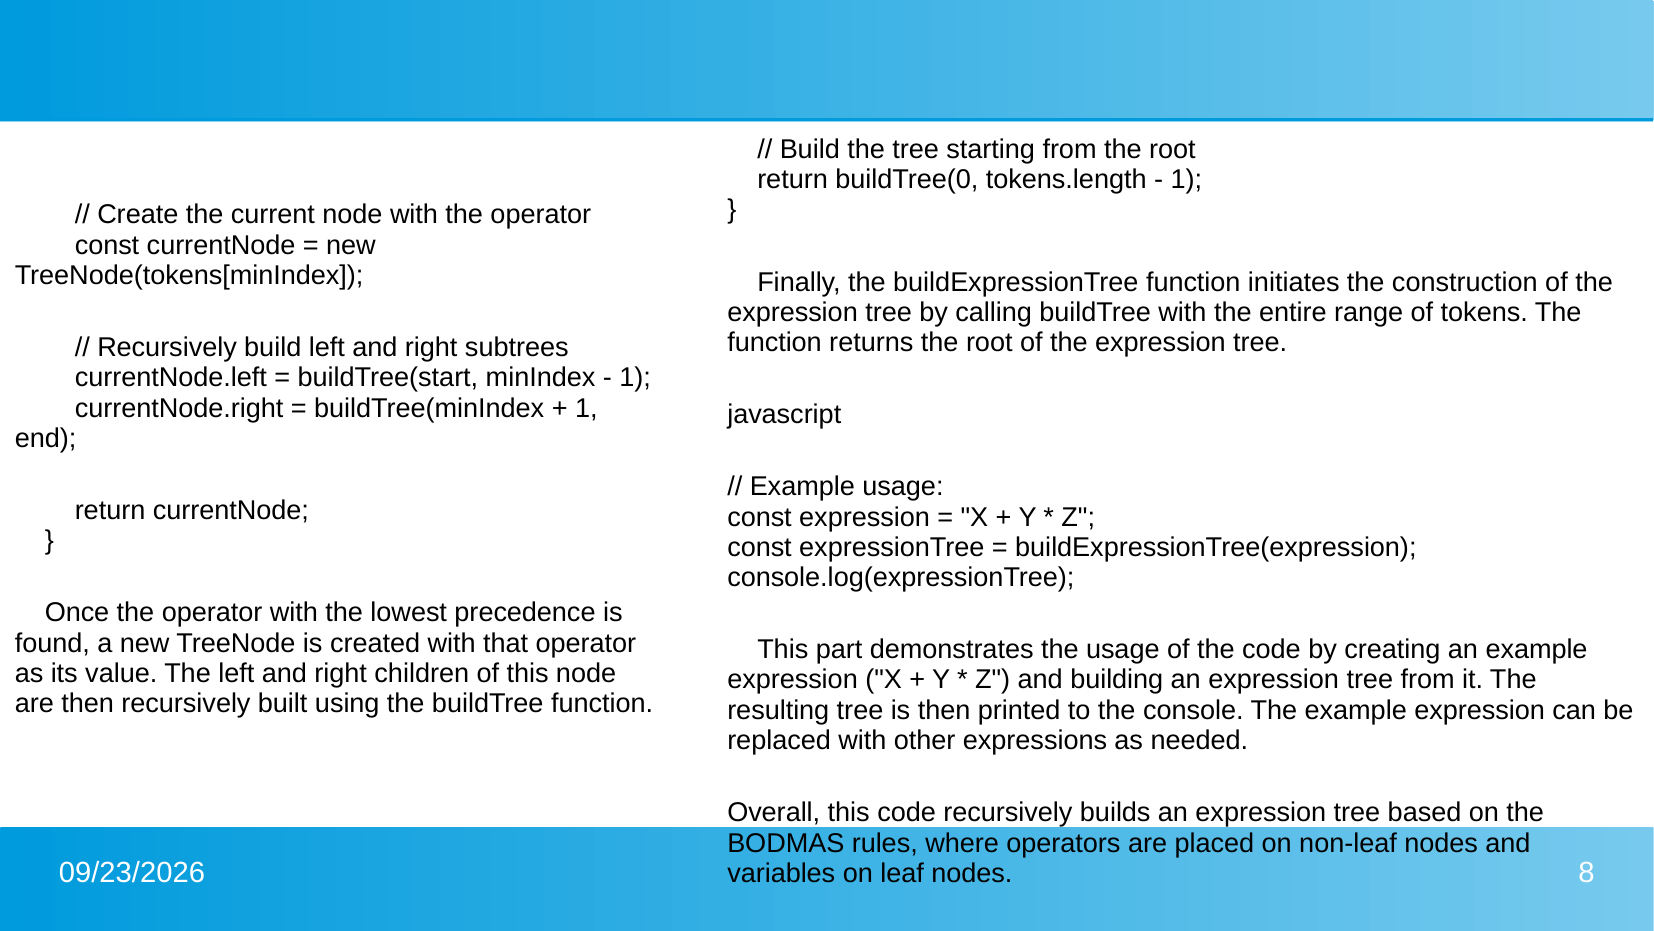

#
 // Build the tree starting from the root
 return buildTree(0, tokens.length - 1);
}
 Finally, the buildExpressionTree function initiates the construction of the expression tree by calling buildTree with the entire range of tokens. The function returns the root of the expression tree.
javascript
// Example usage:
const expression = "X + Y * Z";
const expressionTree = buildExpressionTree(expression);
console.log(expressionTree);
 This part demonstrates the usage of the code by creating an example expression ("X + Y * Z") and building an expression tree from it. The resulting tree is then printed to the console. The example expression can be replaced with other expressions as needed.
Overall, this code recursively builds an expression tree based on the BODMAS rules, where operators are placed on non-leaf nodes and variables on leaf nodes.
 // Create the current node with the operator
 const currentNode = new TreeNode(tokens[minIndex]);
 // Recursively build left and right subtrees
 currentNode.left = buildTree(start, minIndex - 1);
 currentNode.right = buildTree(minIndex + 1, end);
 return currentNode;
 }
 Once the operator with the lowest precedence is found, a new TreeNode is created with that operator as its value. The left and right children of this node are then recursively built using the buildTree function.
8